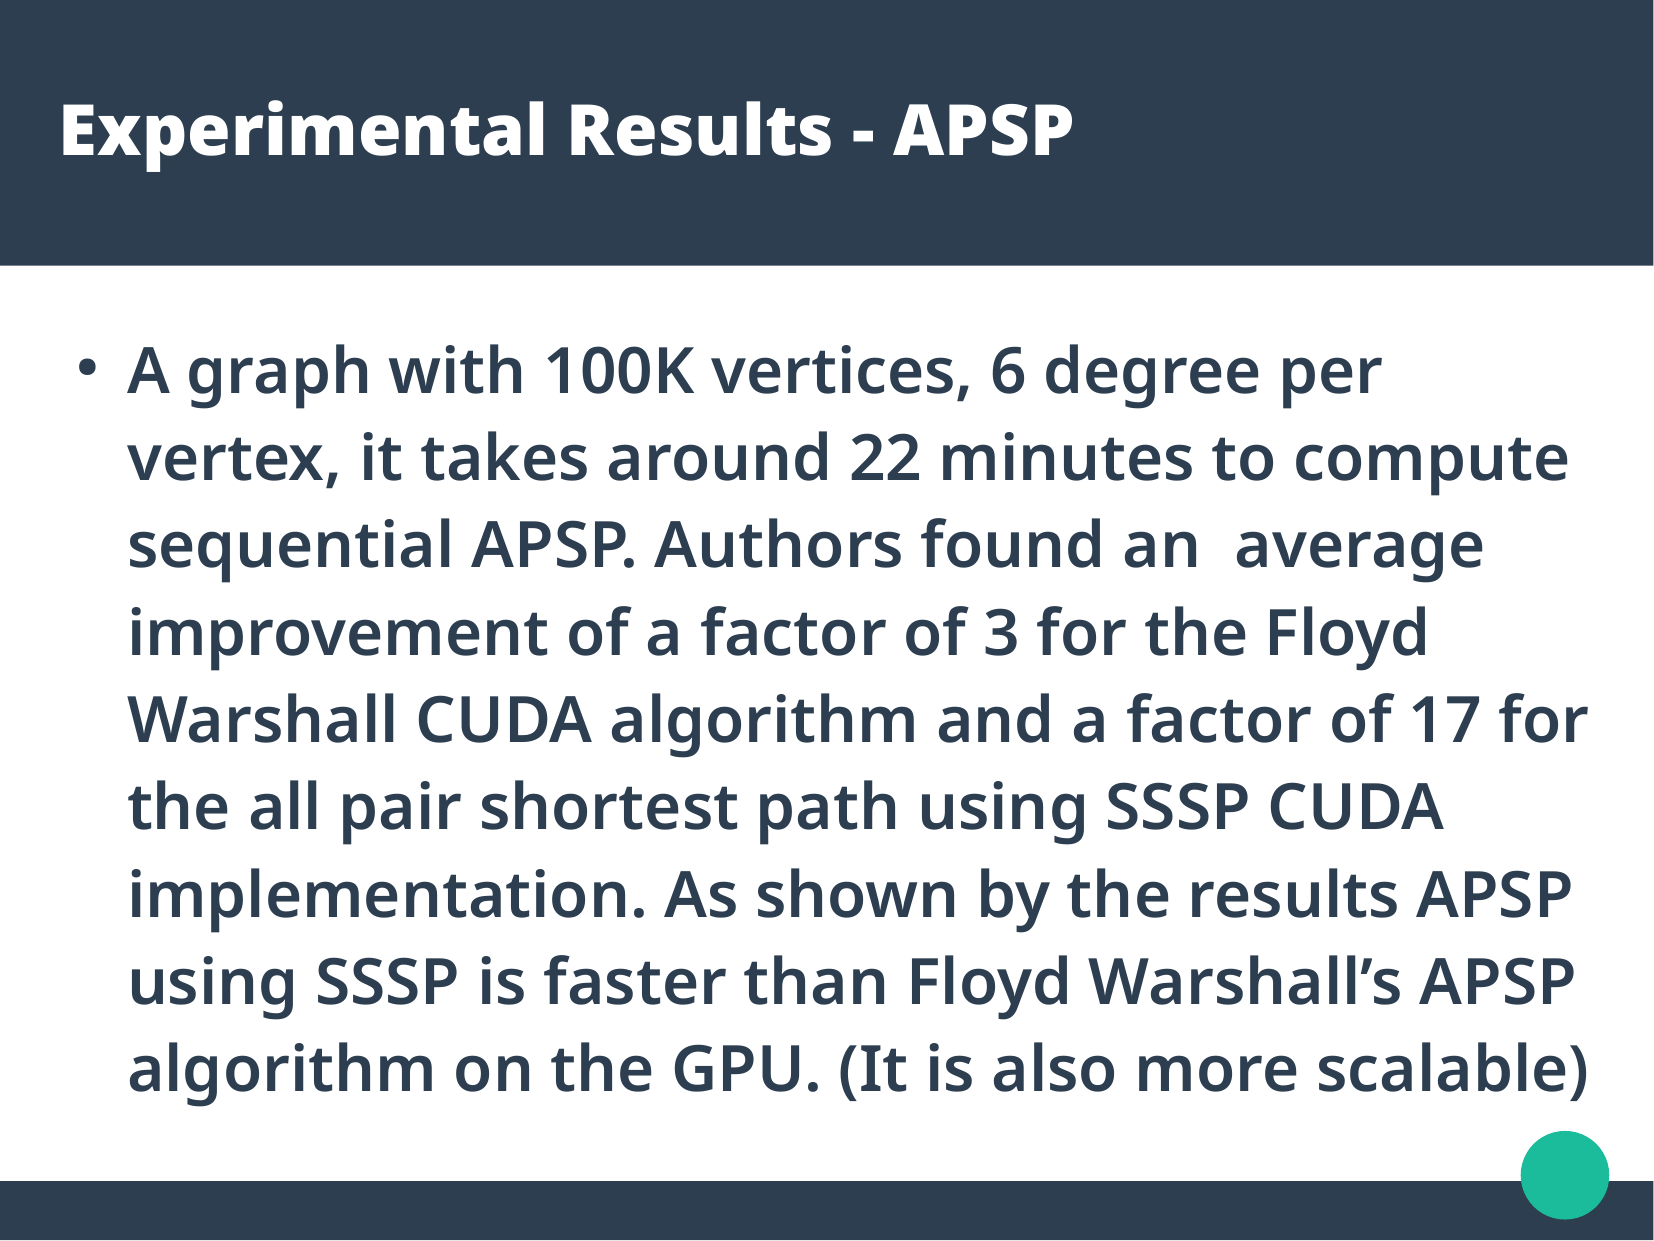

# Experimental Results - APSP
A graph with 100K vertices, 6 degree per vertex, it takes around 22 minutes to compute sequential APSP. Authors found an average improvement of a factor of 3 for the Floyd Warshall CUDA algorithm and a factor of 17 for the all pair shortest path using SSSP CUDA implementation. As shown by the results APSP using SSSP is faster than Floyd Warshall’s APSP algorithm on the GPU. (It is also more scalable)